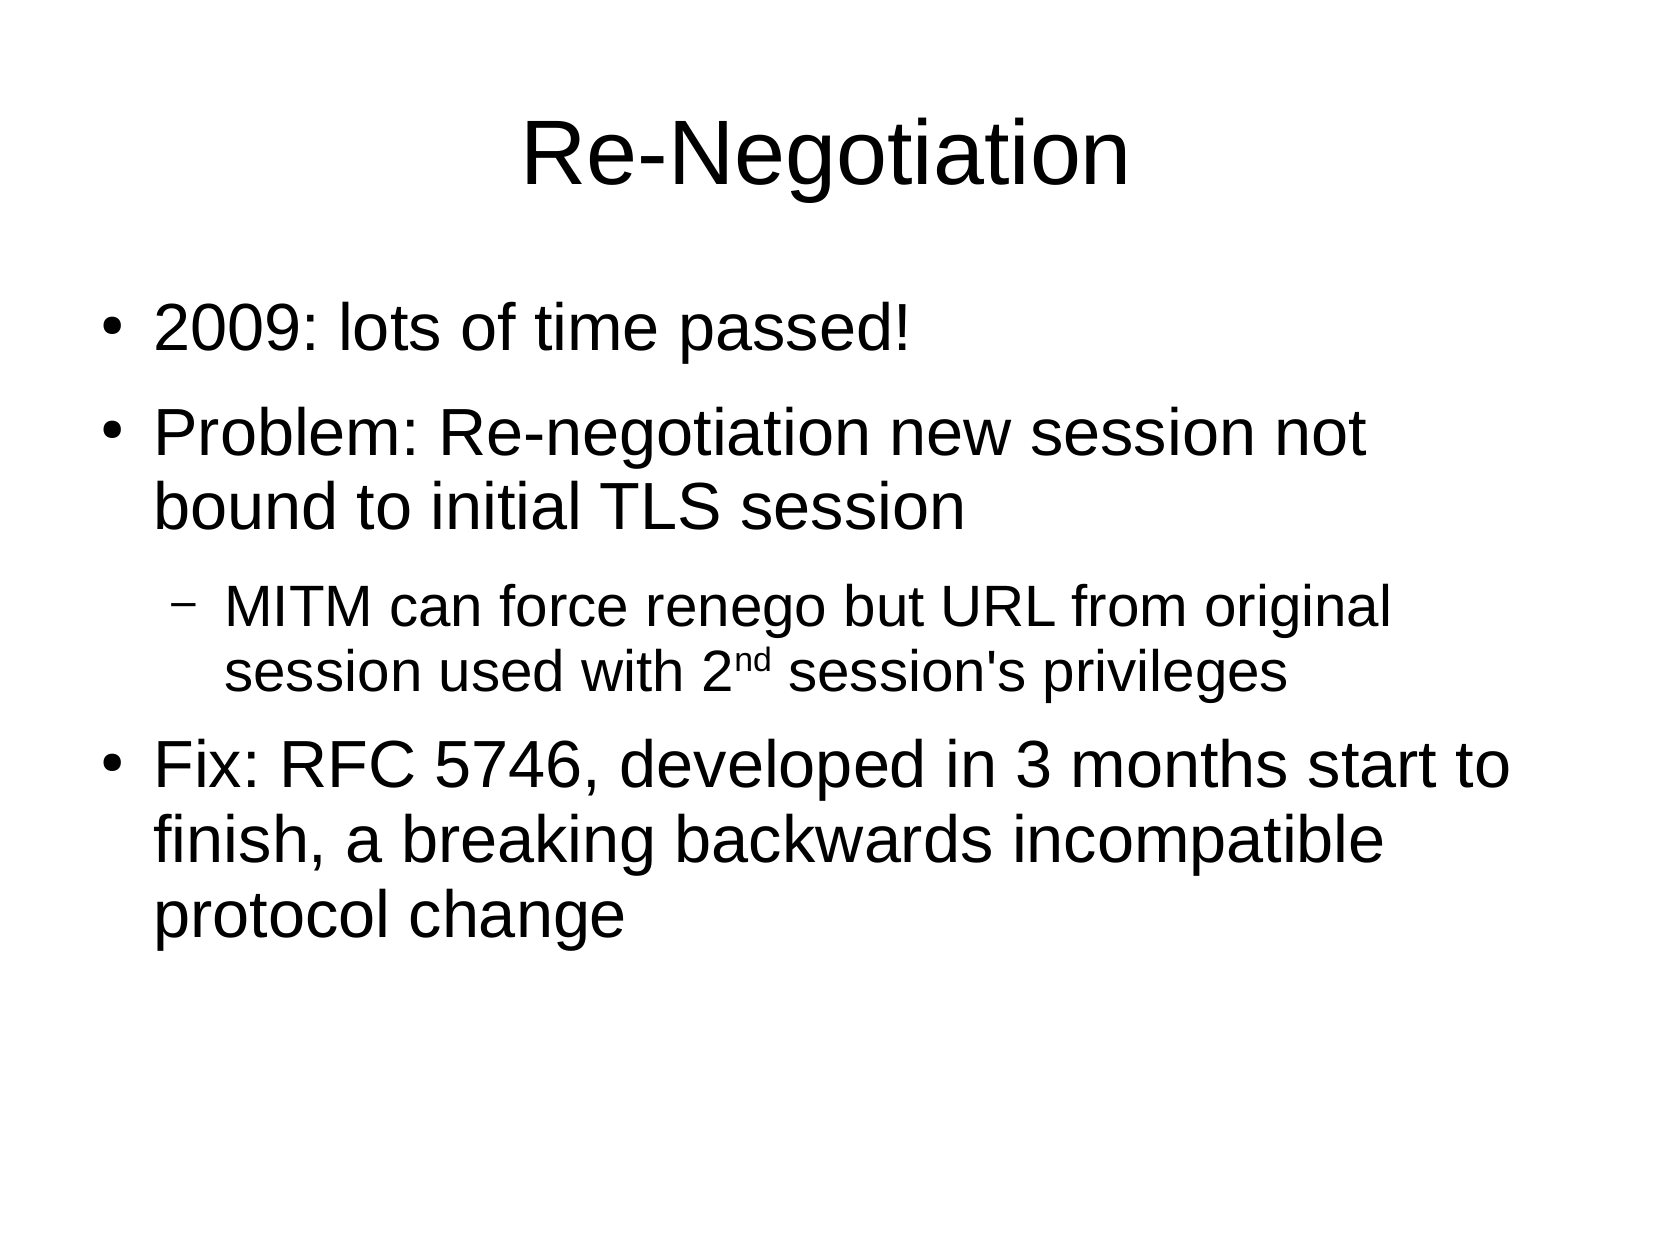

# Re-Negotiation
2009: lots of time passed!
Problem: Re-negotiation new session not bound to initial TLS session
MITM can force renego but URL from original session used with 2nd session's privileges
Fix: RFC 5746, developed in 3 months start to finish, a breaking backwards incompatible protocol change